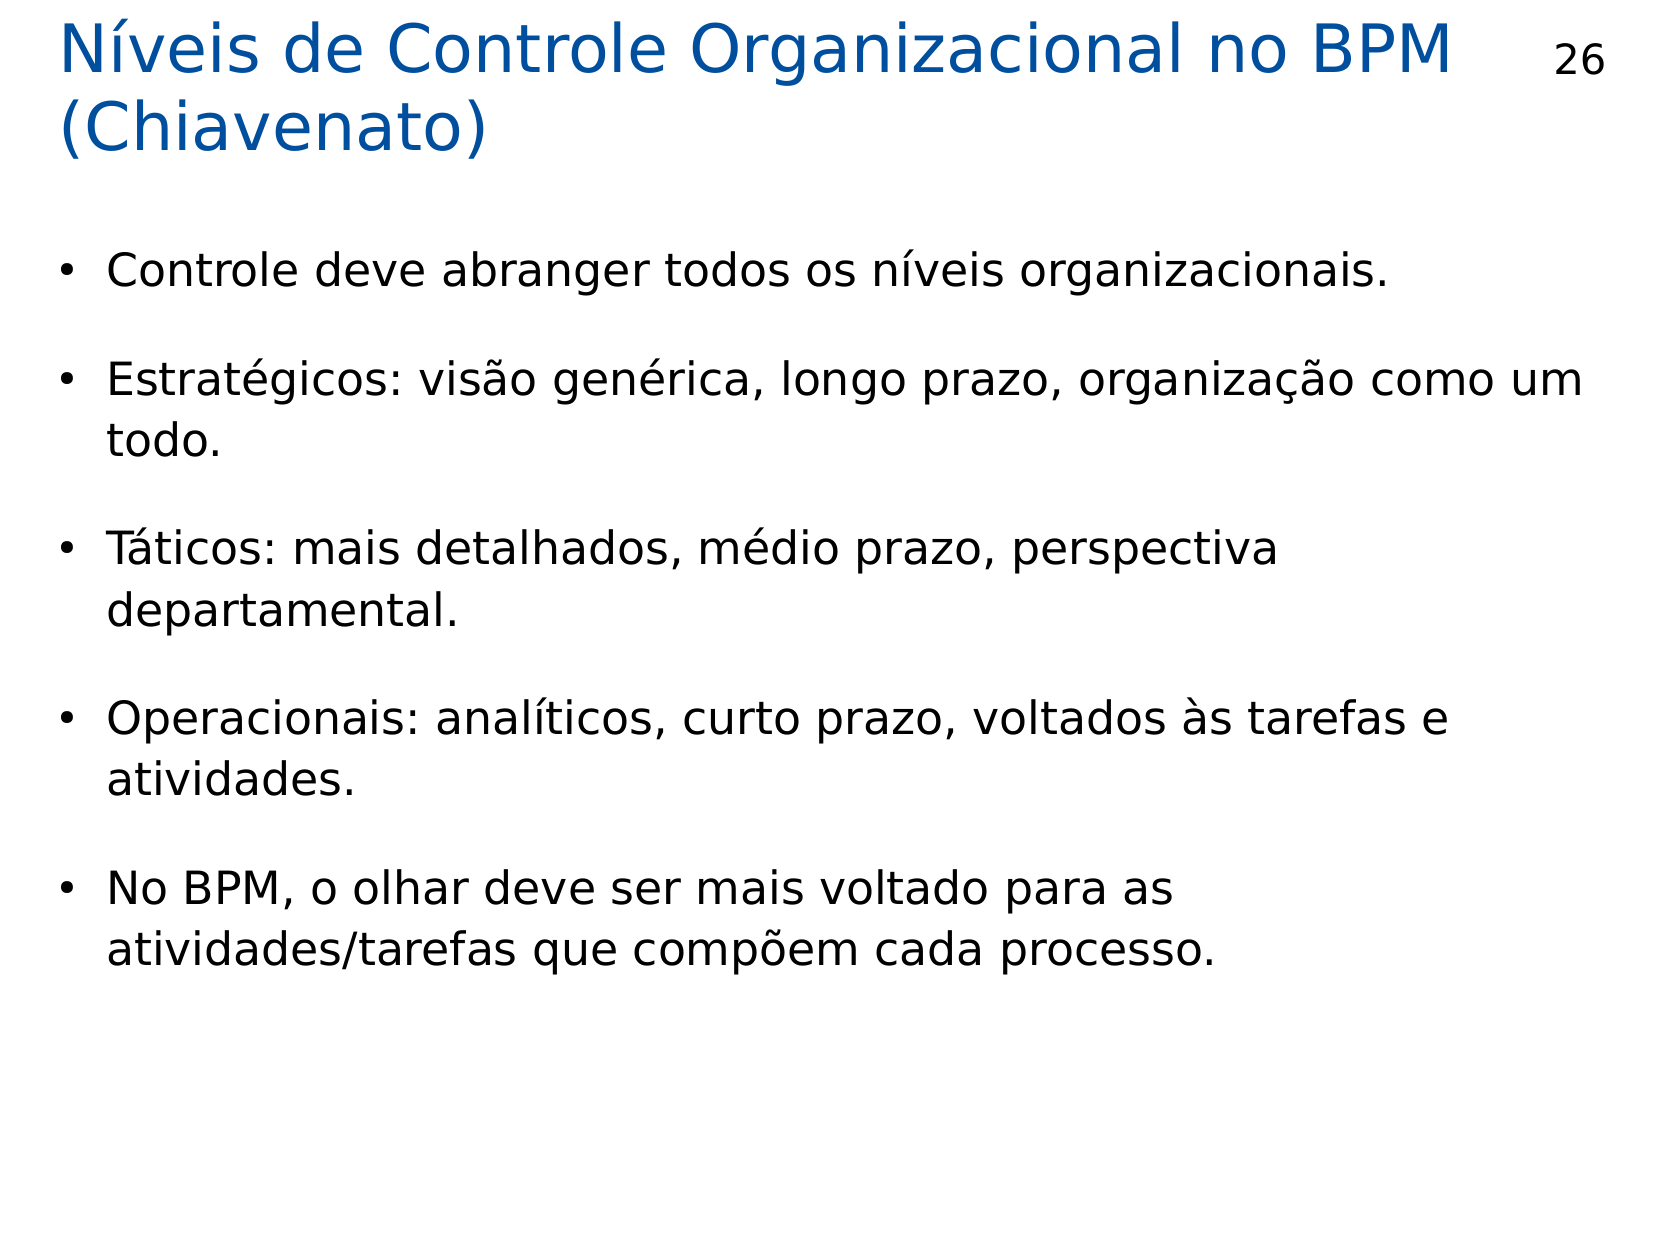

# Níveis de Controle Organizacional no BPM (Chiavenato)
26
Controle deve abranger todos os níveis organizacionais.
Estratégicos: visão genérica, longo prazo, organização como um todo.
Táticos: mais detalhados, médio prazo, perspectiva departamental.
Operacionais: analíticos, curto prazo, voltados às tarefas e atividades.
No BPM, o olhar deve ser mais voltado para as atividades/tarefas que compõem cada processo.